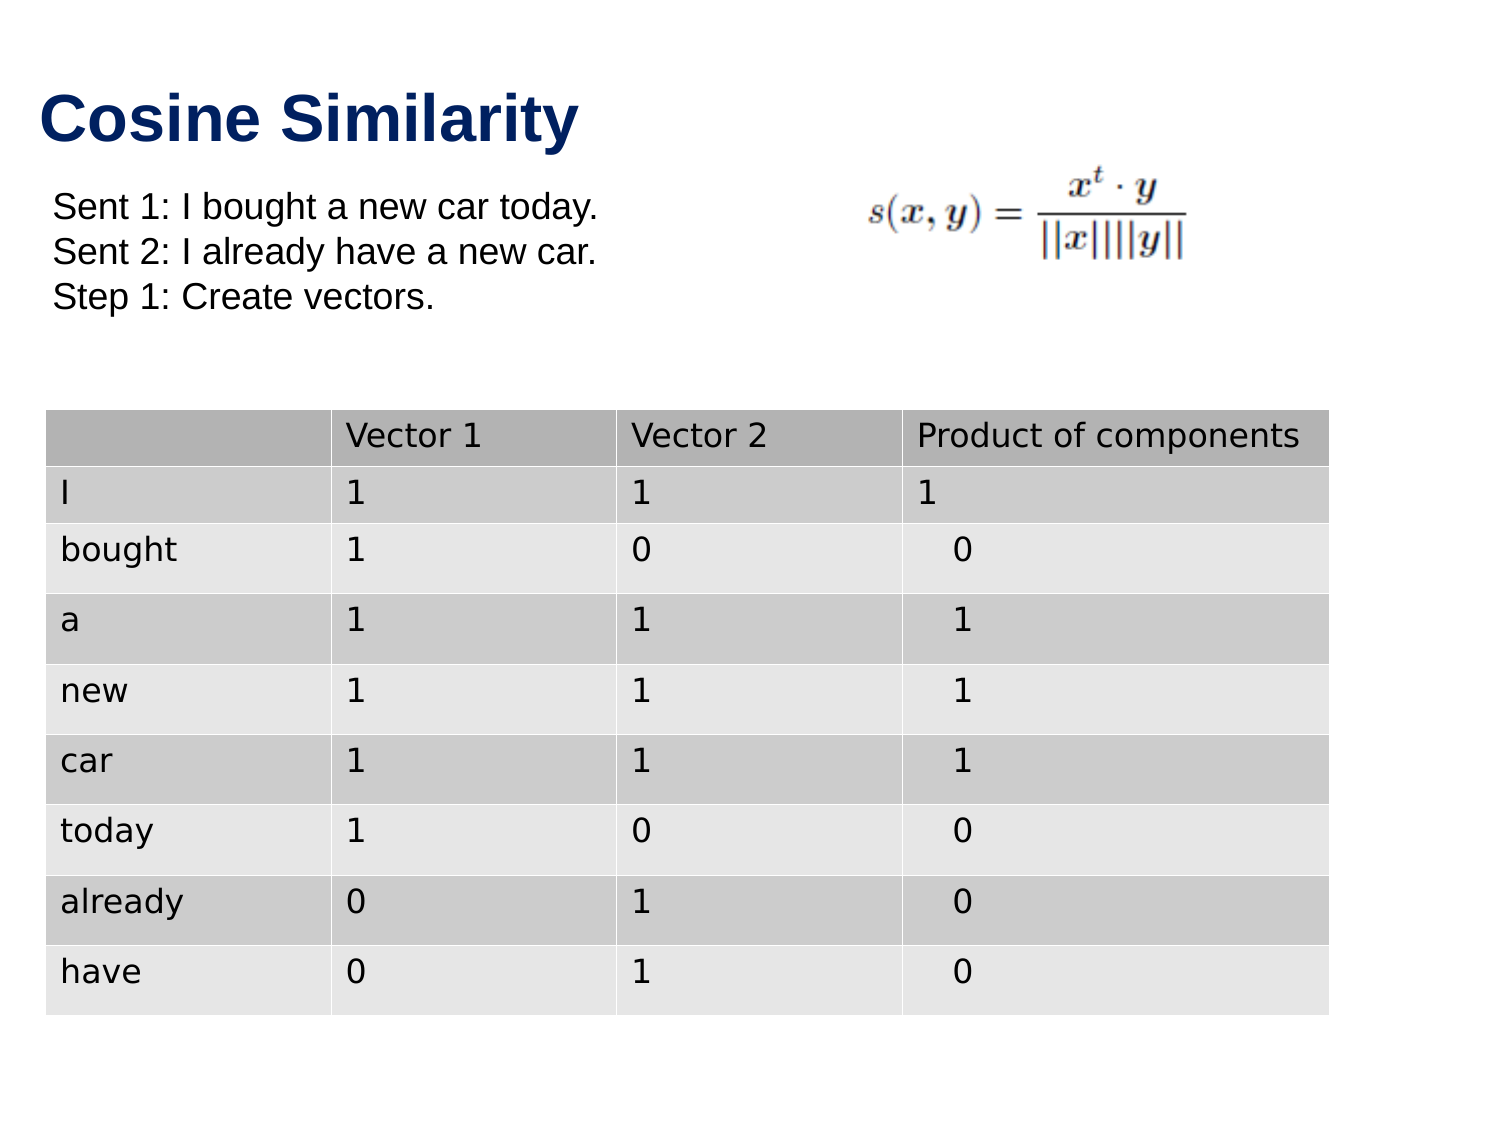

# Cosine Similarity
Sent 1: I bought a new car today.
Sent 2: I already have a new car.
Step 1: Create vectors.
| | Vector 1 | Vector 2 | Product of components |
| --- | --- | --- | --- |
| I | 1 | 1 | 1 |
| bought | 1 | 0 | 0 |
| a | 1 | 1 | 1 |
| new | 1 | 1 | 1 |
| car | 1 | 1 | 1 |
| today | 1 | 0 | 0 |
| already | 0 | 1 | 0 |
| have | 0 | 1 | 0 |